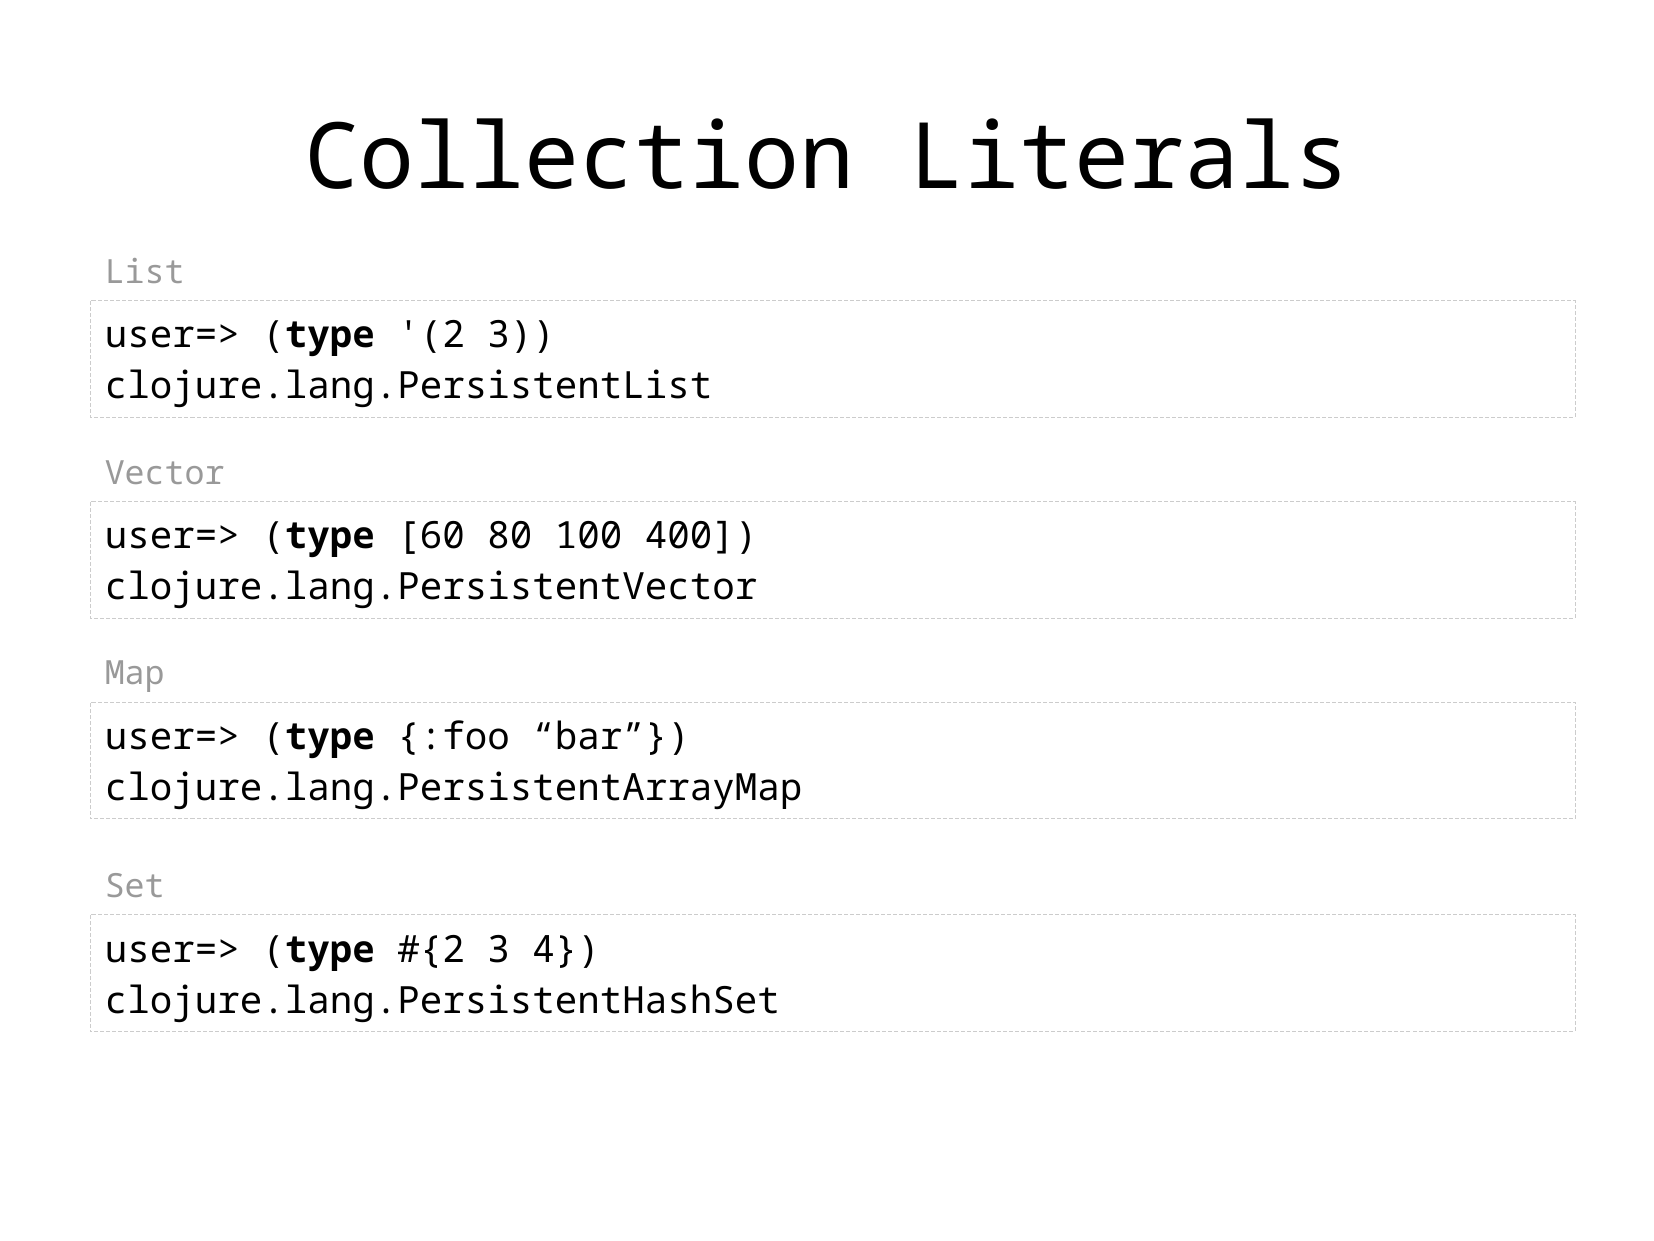

# Collection Literals
List
user=> (type '(2 3))
clojure.lang.PersistentList
Vector
user=> (type [60 80 100 400])
clojure.lang.PersistentVector
Map
user=> (type {:foo “bar”})
clojure.lang.PersistentArrayMap
Set
user=> (type #{2 3 4})
clojure.lang.PersistentHashSet